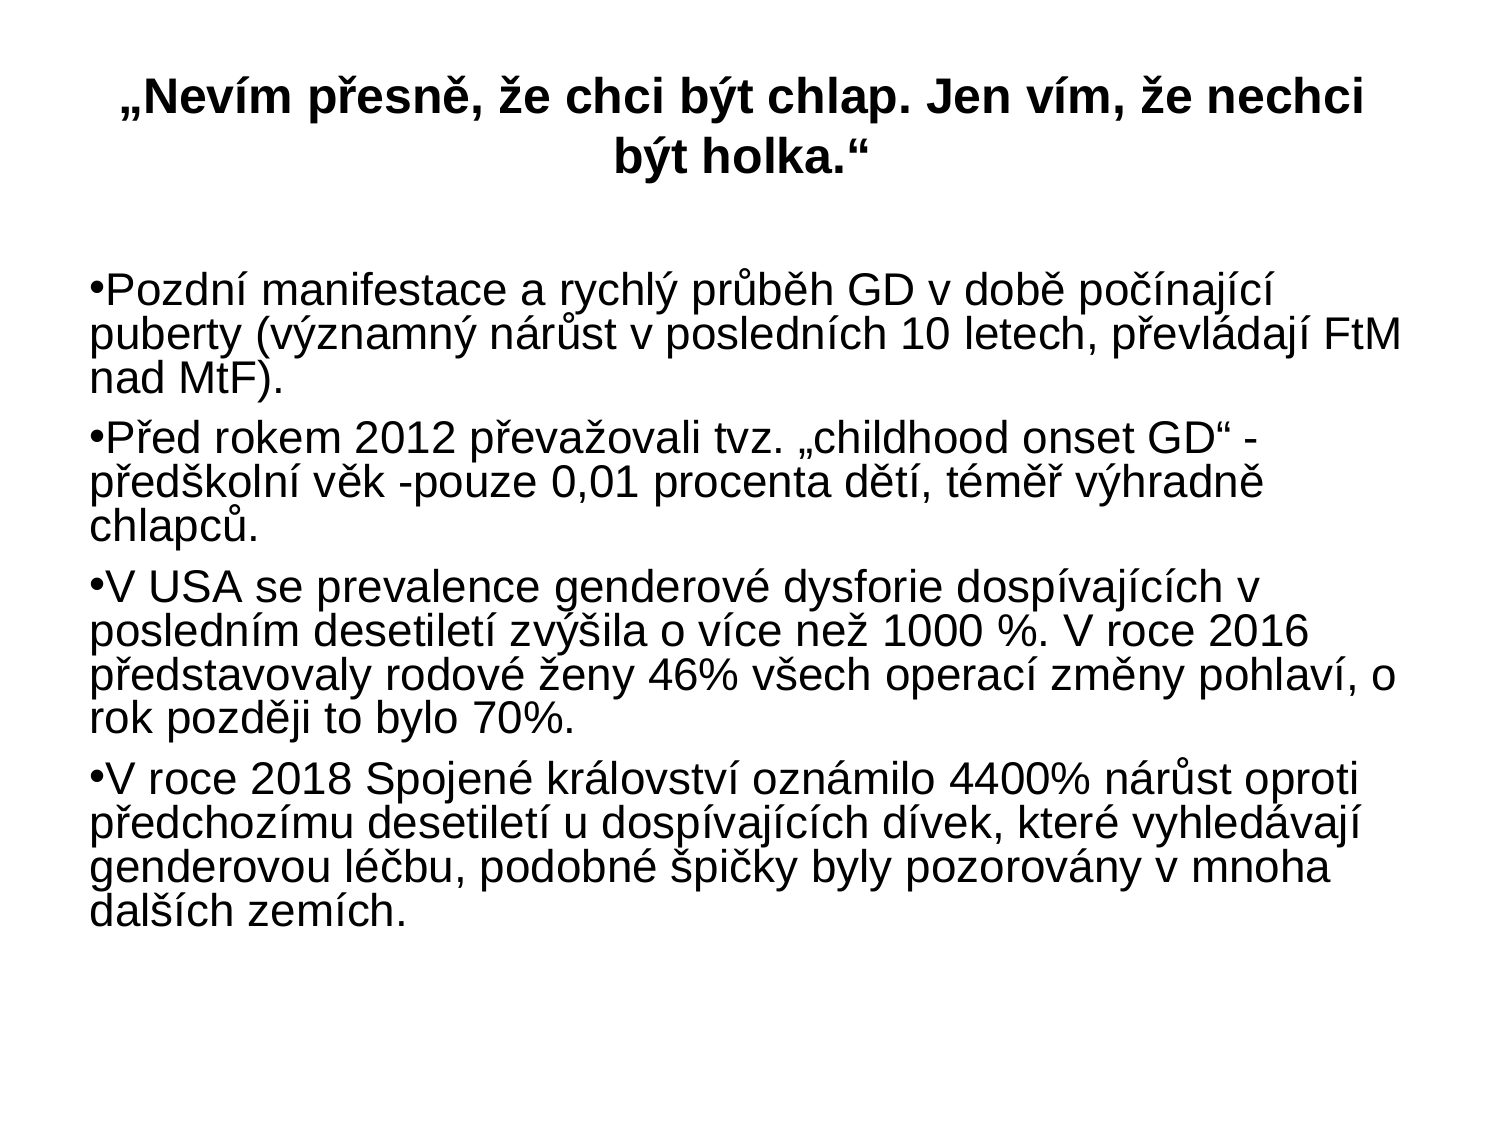

# „Nevím přesně, že chci být chlap. Jen vím, že nechci být holka.“
Pozdní manifestace a rychlý průběh GD v době počínající puberty (významný nárůst v posledních 10 letech, převládají FtM nad MtF).
Před rokem 2012 převažovali tvz. „childhood onset GD“ -předškolní věk -pouze 0,01 procenta dětí, téměř výhradně chlapců.
V USA se prevalence genderové dysforie dospívajících v posledním desetiletí zvýšila o více než 1000 %. V roce 2016 představovaly rodové ženy 46% všech operací změny pohlaví, o rok později to bylo 70%.
V roce 2018 Spojené království oznámilo 4400% nárůst oproti předchozímu desetiletí u dospívajících dívek, které vyhledávají genderovou léčbu, podobné špičky byly pozorovány v mnoha dalších zemích.